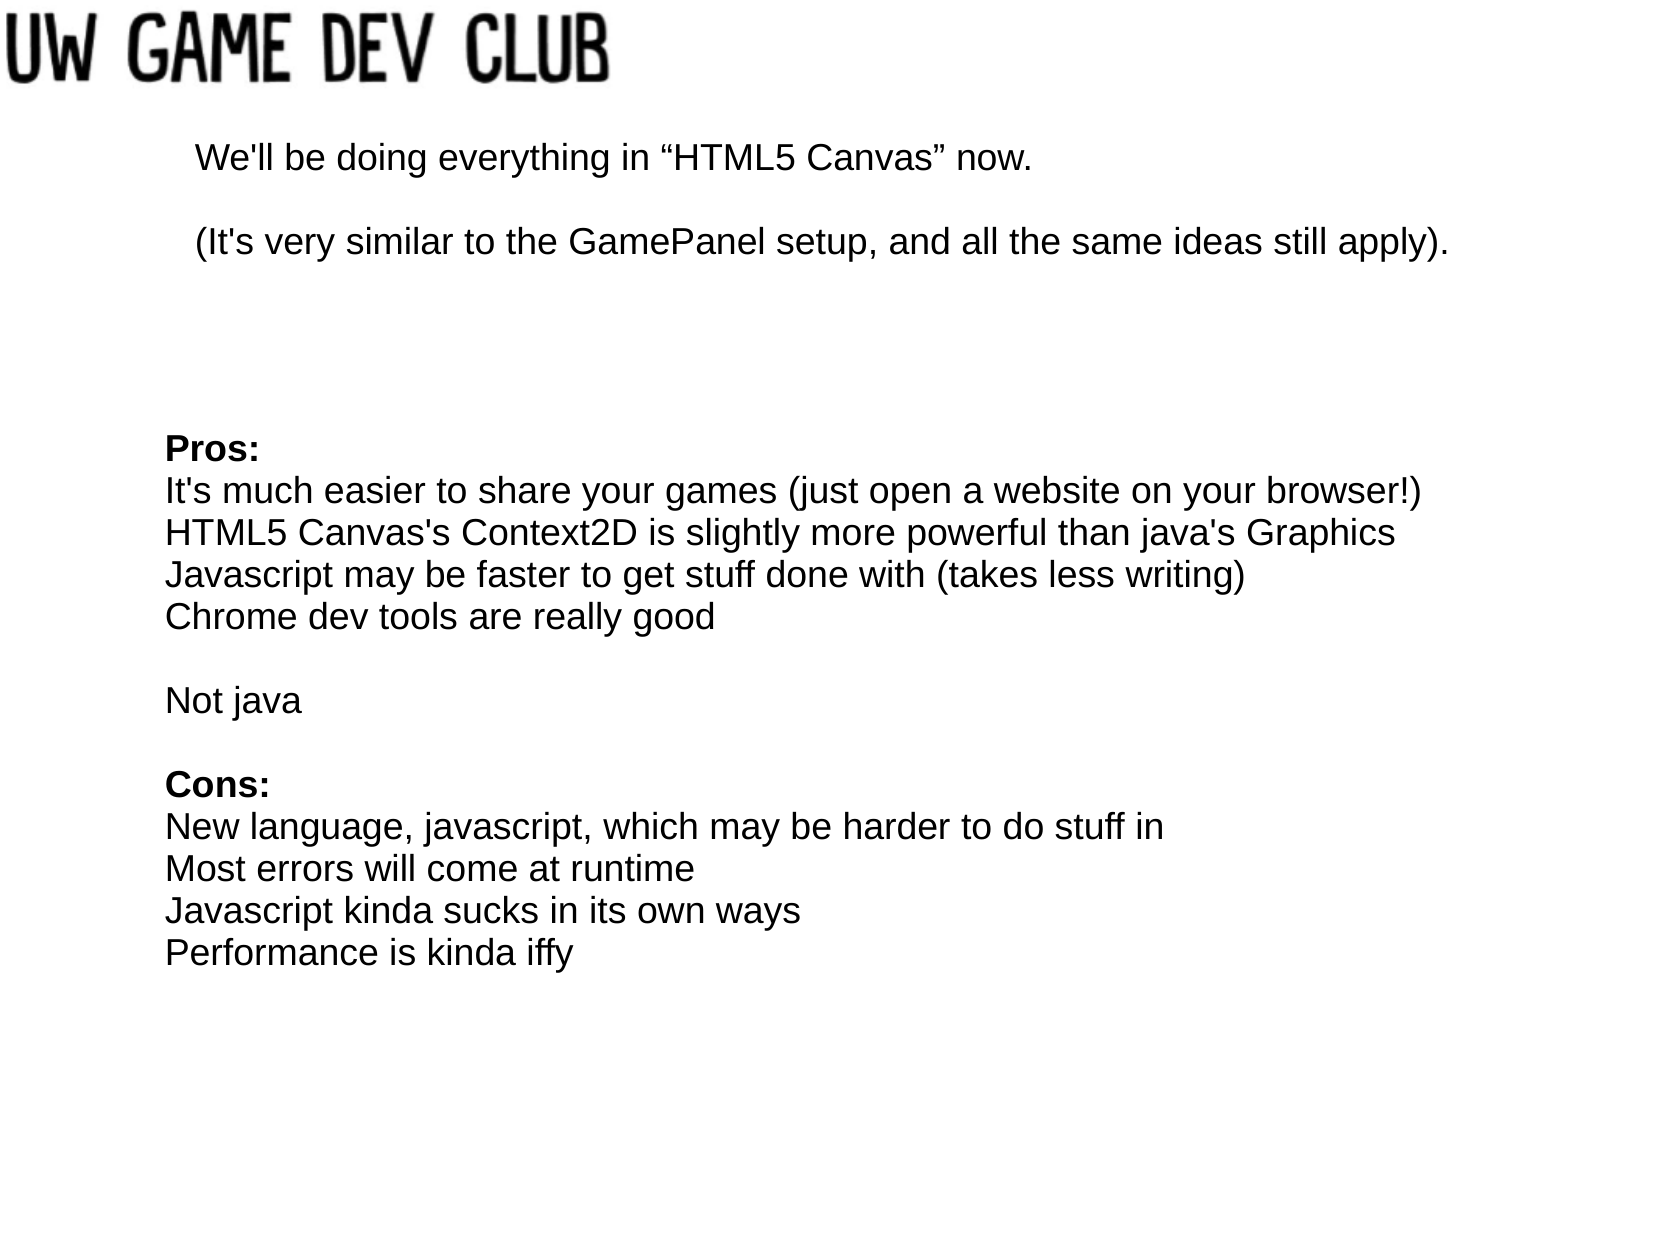

We'll be doing everything in “HTML5 Canvas” now.
(It's very similar to the GamePanel setup, and all the same ideas still apply).
Pros:
It's much easier to share your games (just open a website on your browser!)
HTML5 Canvas's Context2D is slightly more powerful than java's Graphics
Javascript may be faster to get stuff done with (takes less writing)
Chrome dev tools are really good
Not java
Cons:
New language, javascript, which may be harder to do stuff in
Most errors will come at runtime
Javascript kinda sucks in its own ways
Performance is kinda iffy